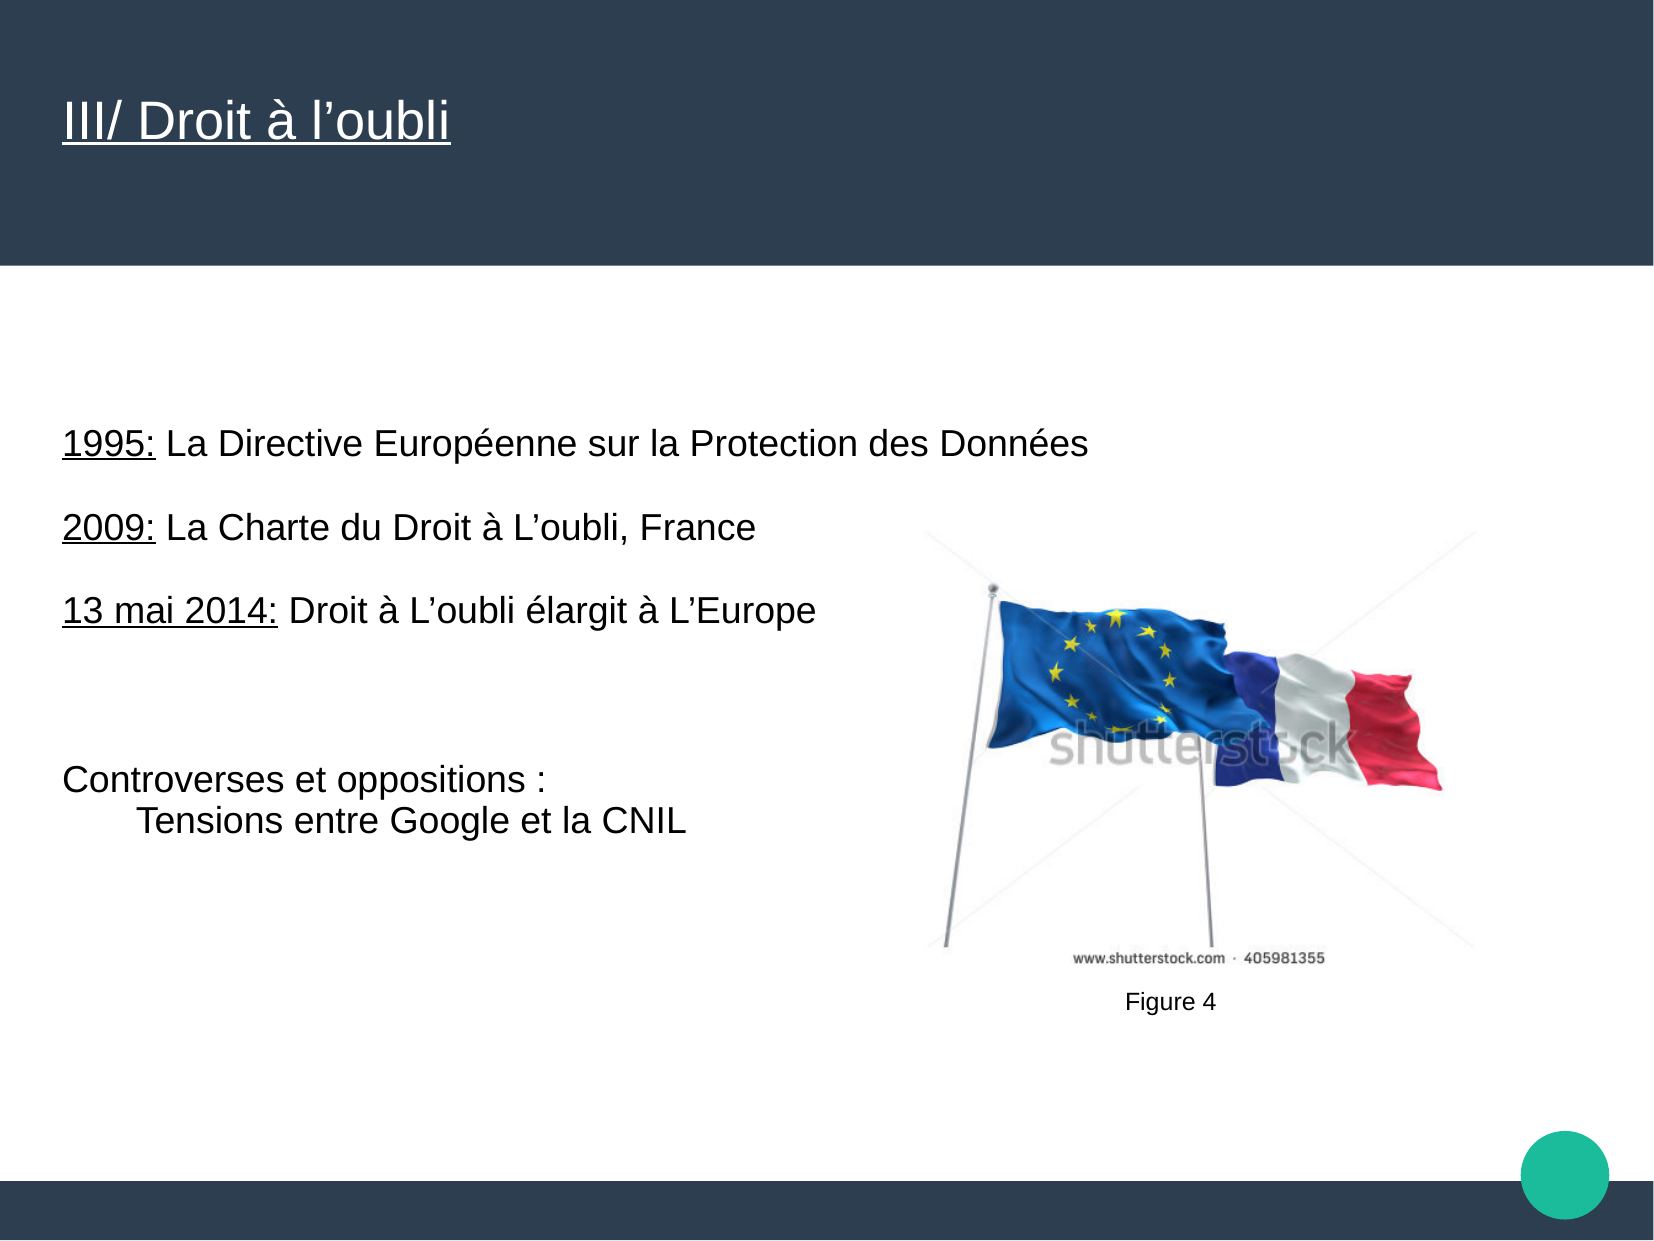

III/ Droit à l’oubli
1995: La Directive Européenne sur la Protection des Données
2009: La Charte du Droit à L’oubli, France
13 mai 2014: Droit à L’oubli élargit à L’Europe
Controverses et oppositions :
	Tensions entre Google et la CNIL
Figure 4